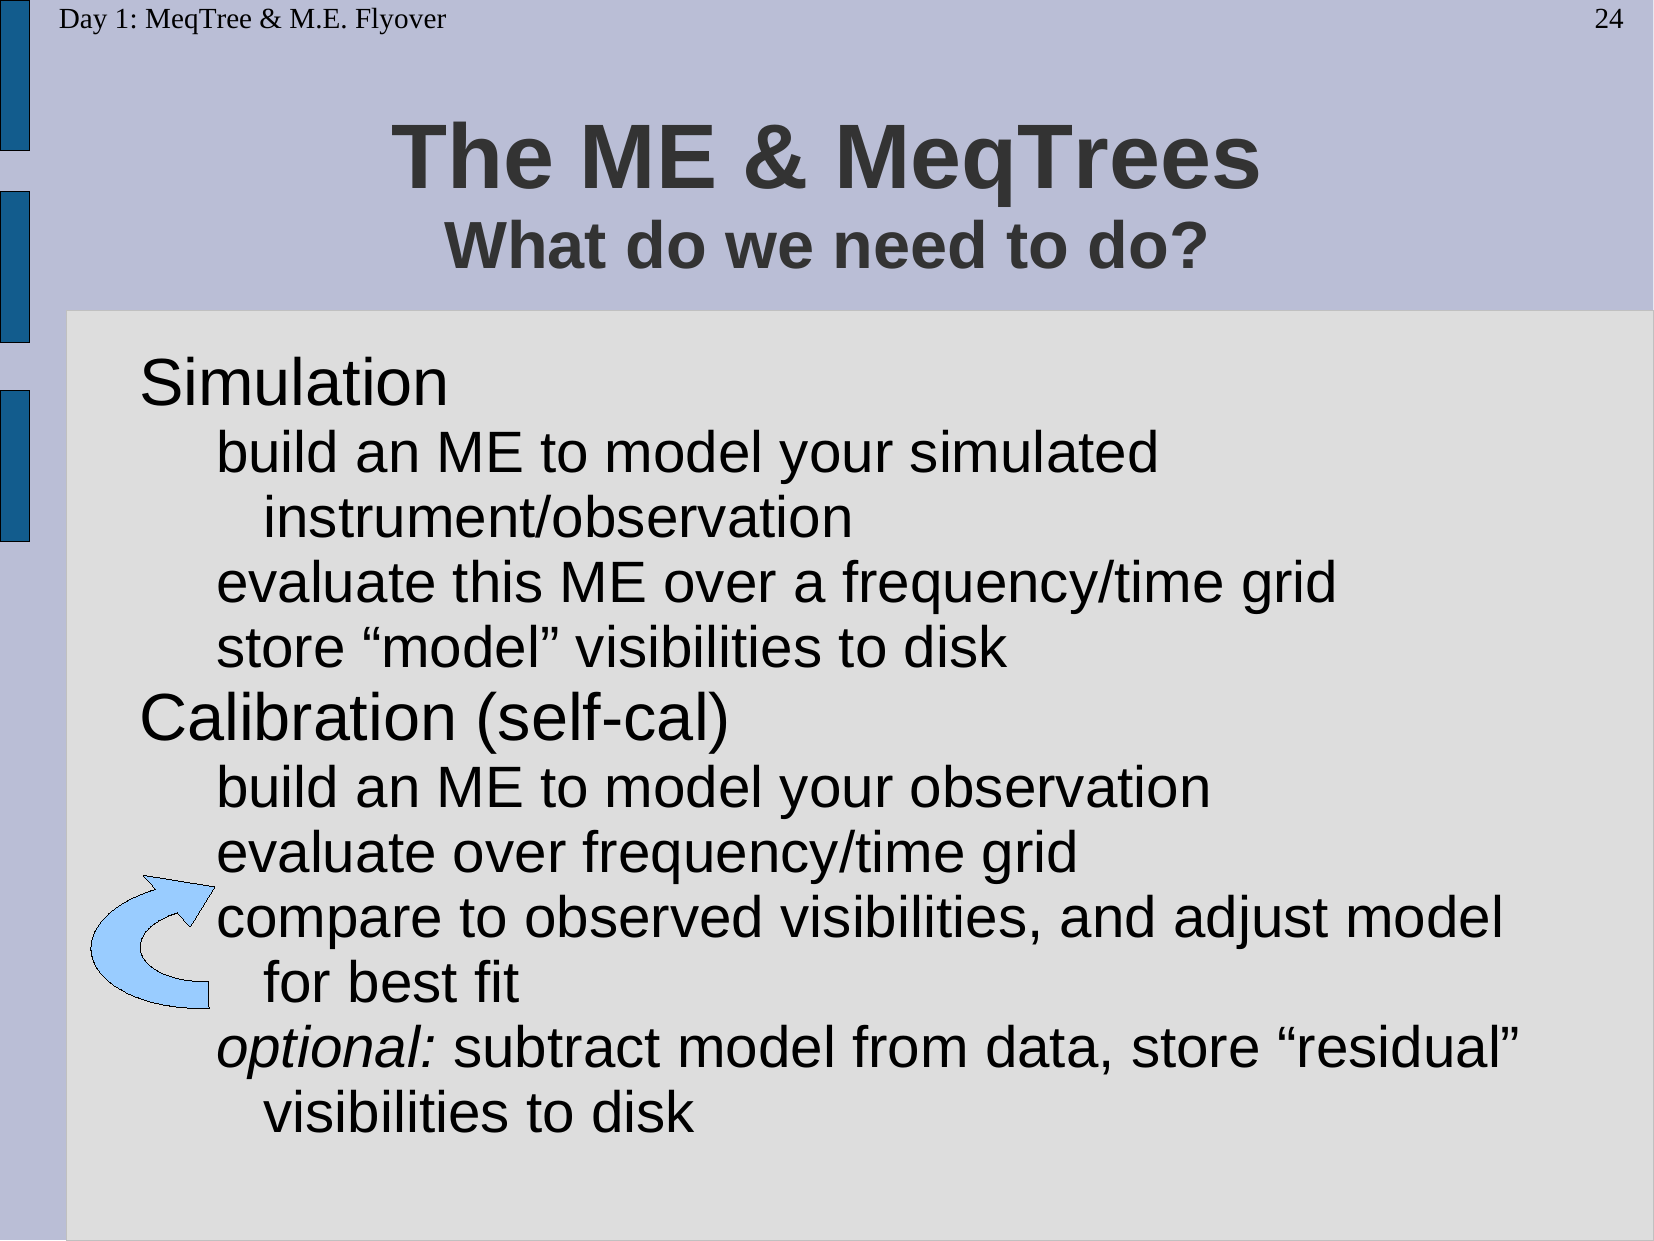

Day 1: MeqTree & M.E. Flyover
24
# The ME & MeqTrees What do we need to do?
Simulation
build an ME to model your simulated instrument/observation
evaluate this ME over a frequency/time grid
store “model” visibilities to disk
Calibration (self-cal)
build an ME to model your observation
evaluate over frequency/time grid
compare to observed visibilities, and adjust model for best fit
optional: subtract model from data, store “residual” visibilities to disk